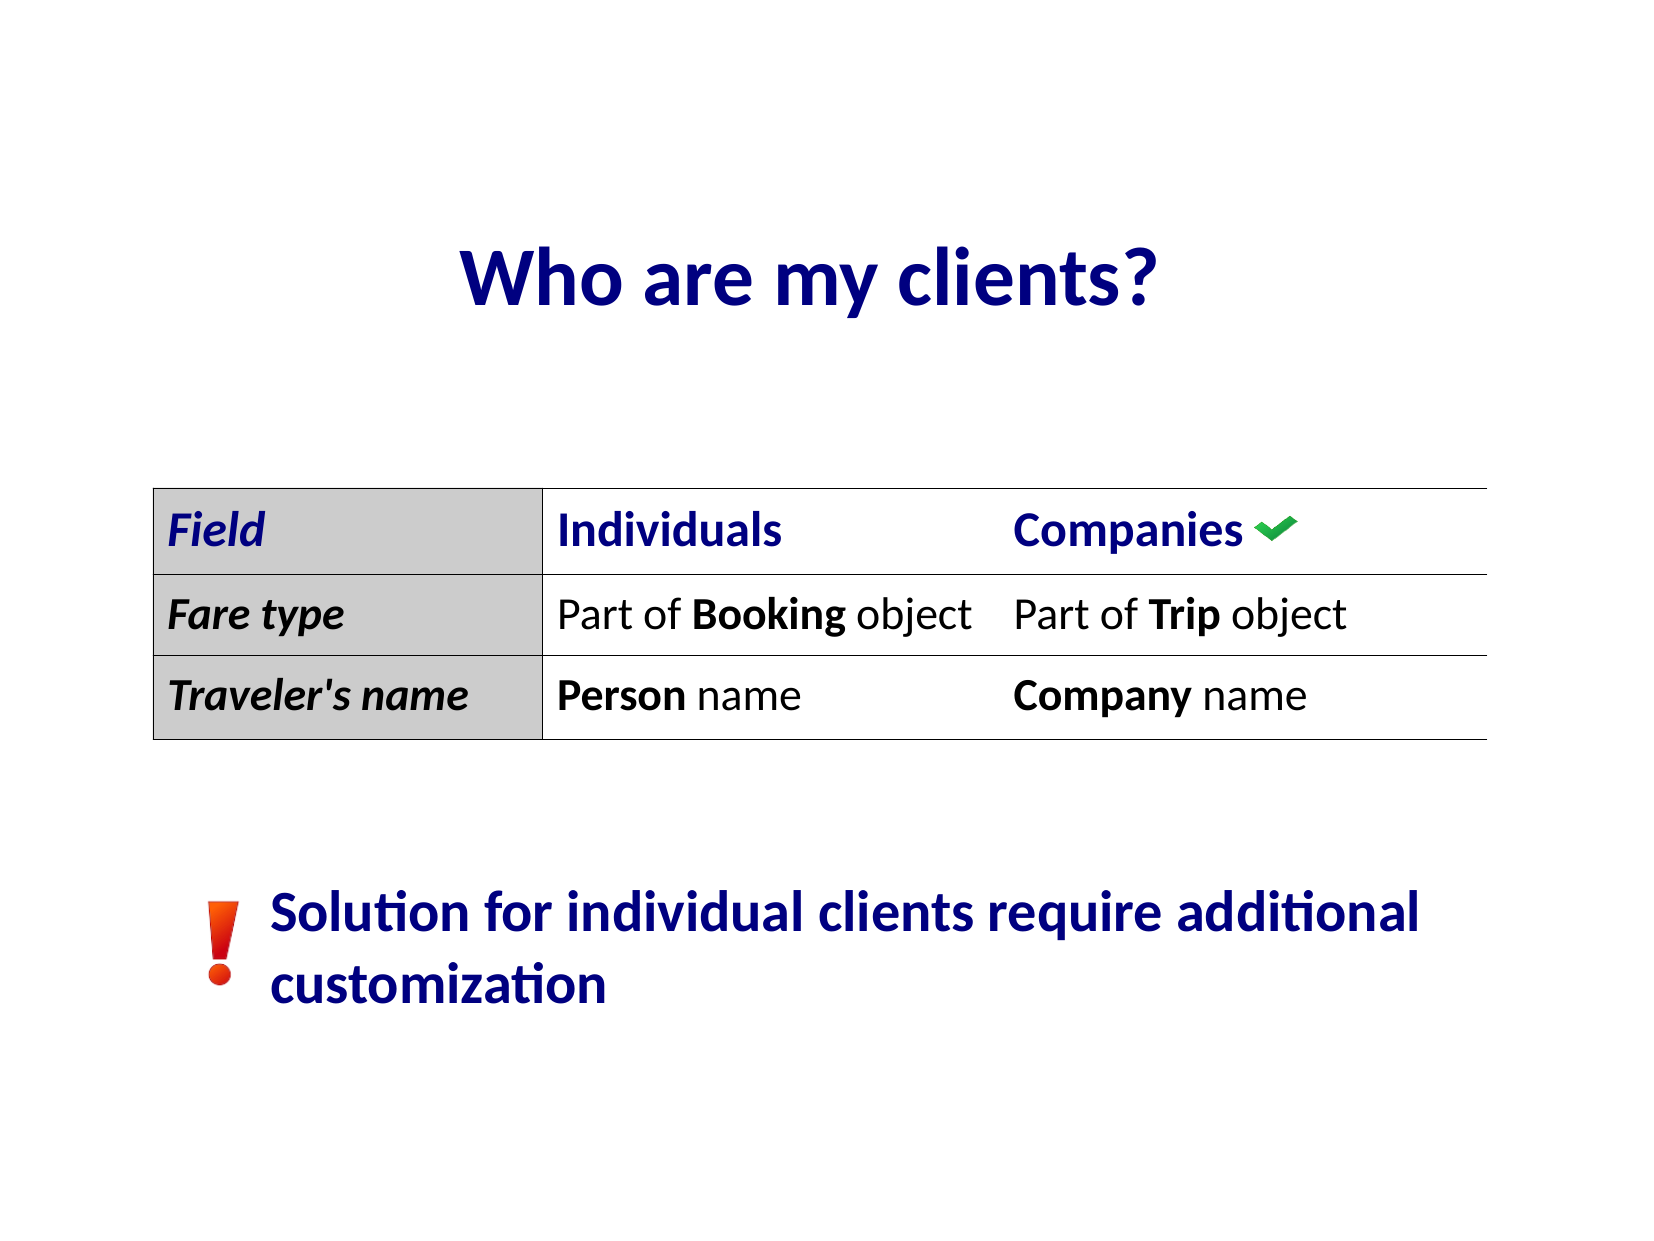

# Who are my clients?
Field
Individuals
Companies
Fare type
Part of Booking object
Part of Trip object
Traveler's name
Person name
Company name
Solution for individual clients require additional customization